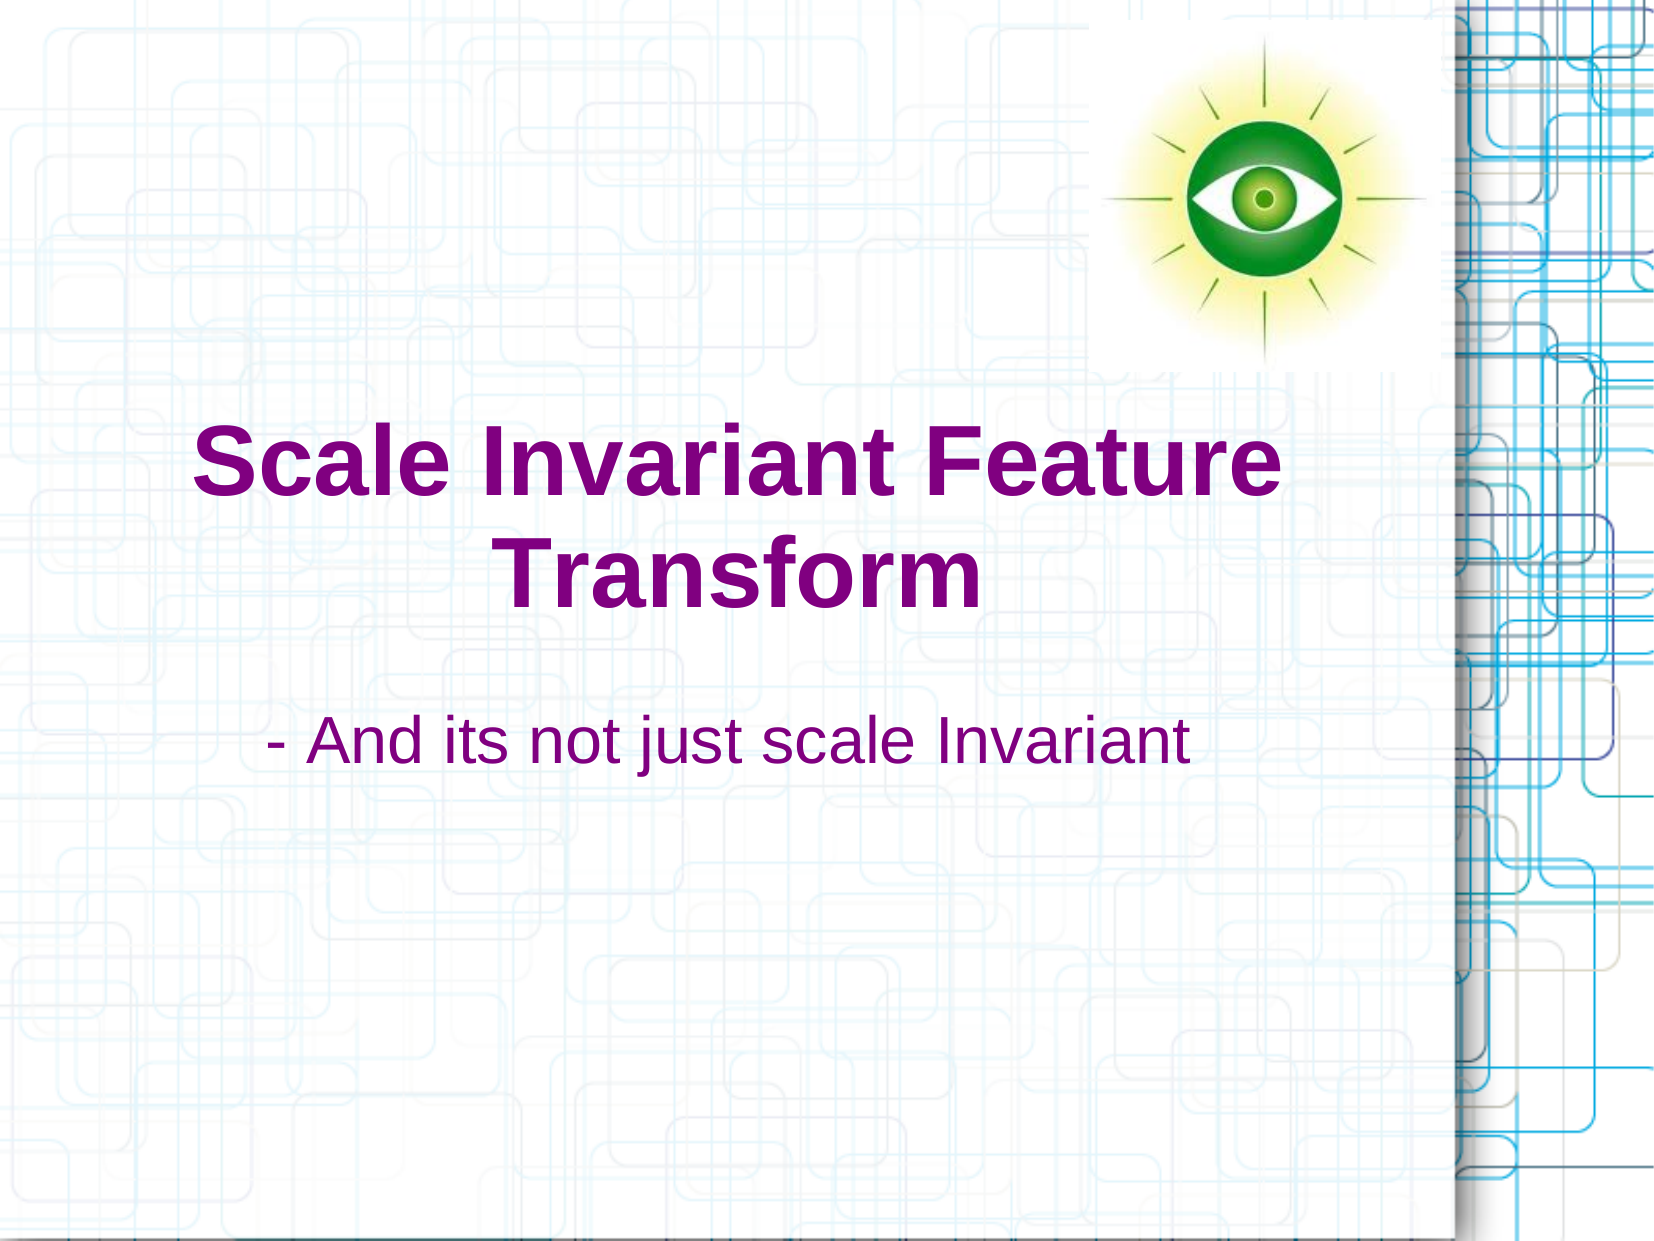

# Scale Invariant Feature Transform - And its not just scale Invariant